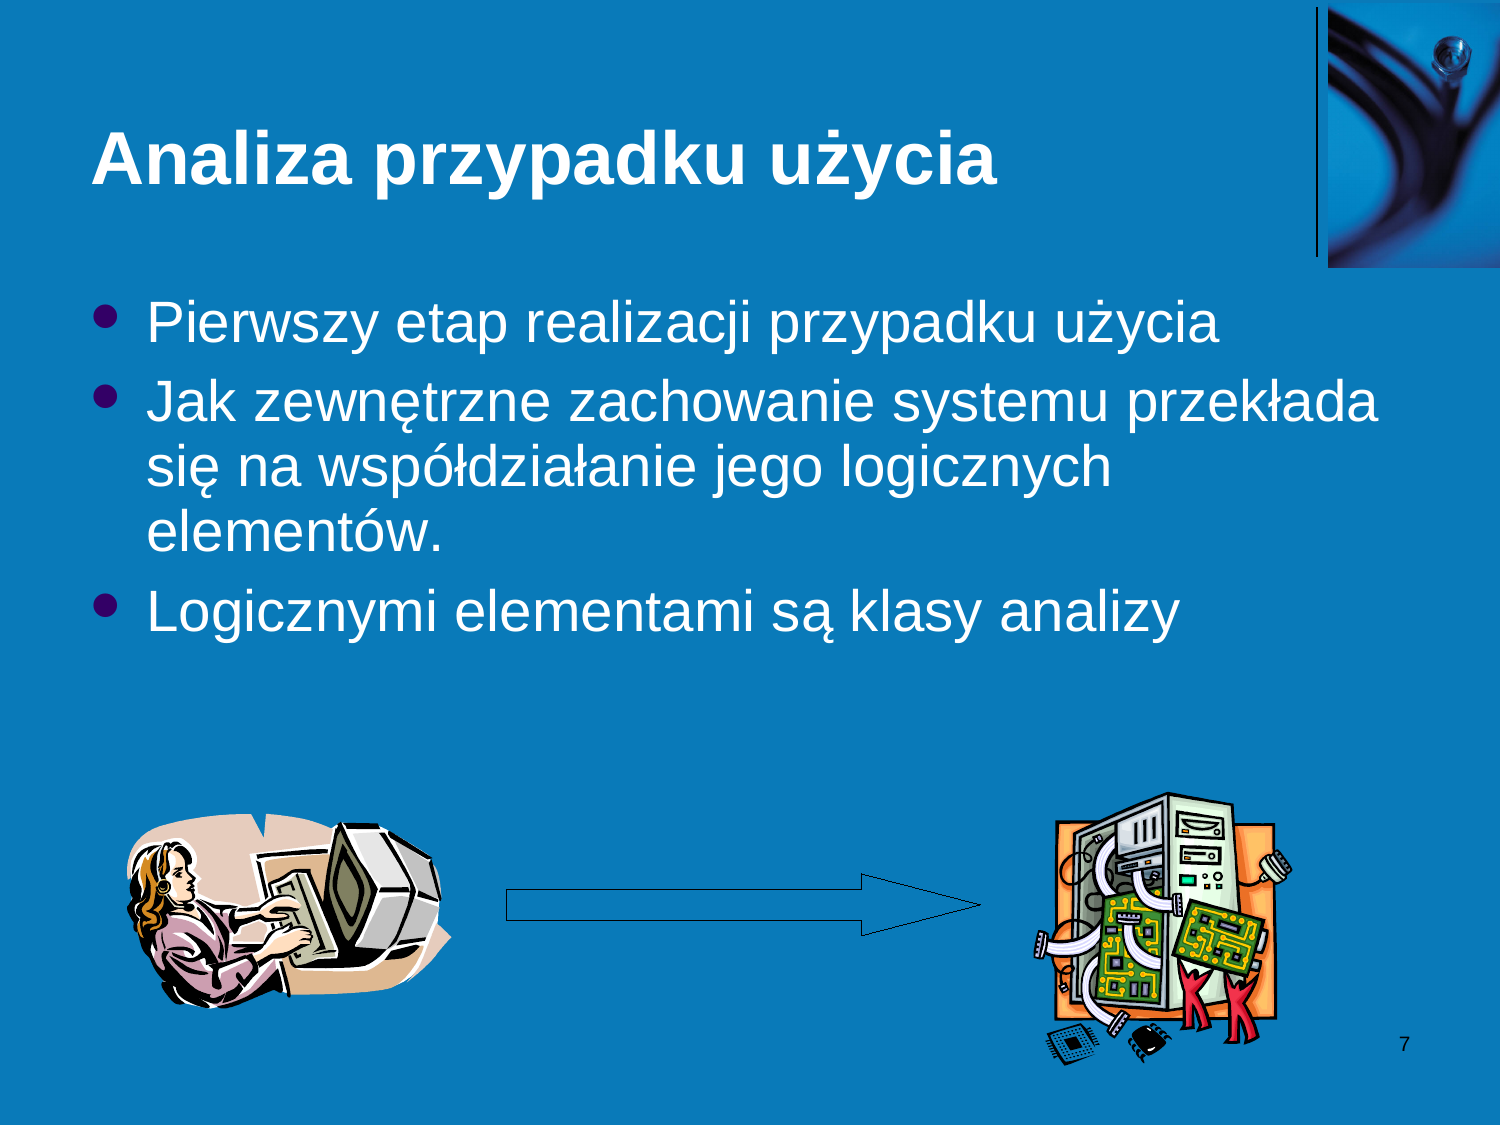

# Analiza przypadku użycia
Pierwszy etap realizacji przypadku użycia
Jak zewnętrzne zachowanie systemu przekłada się na współdziałanie jego logicznych elementów.
Logicznymi elementami są klasy analizy
7